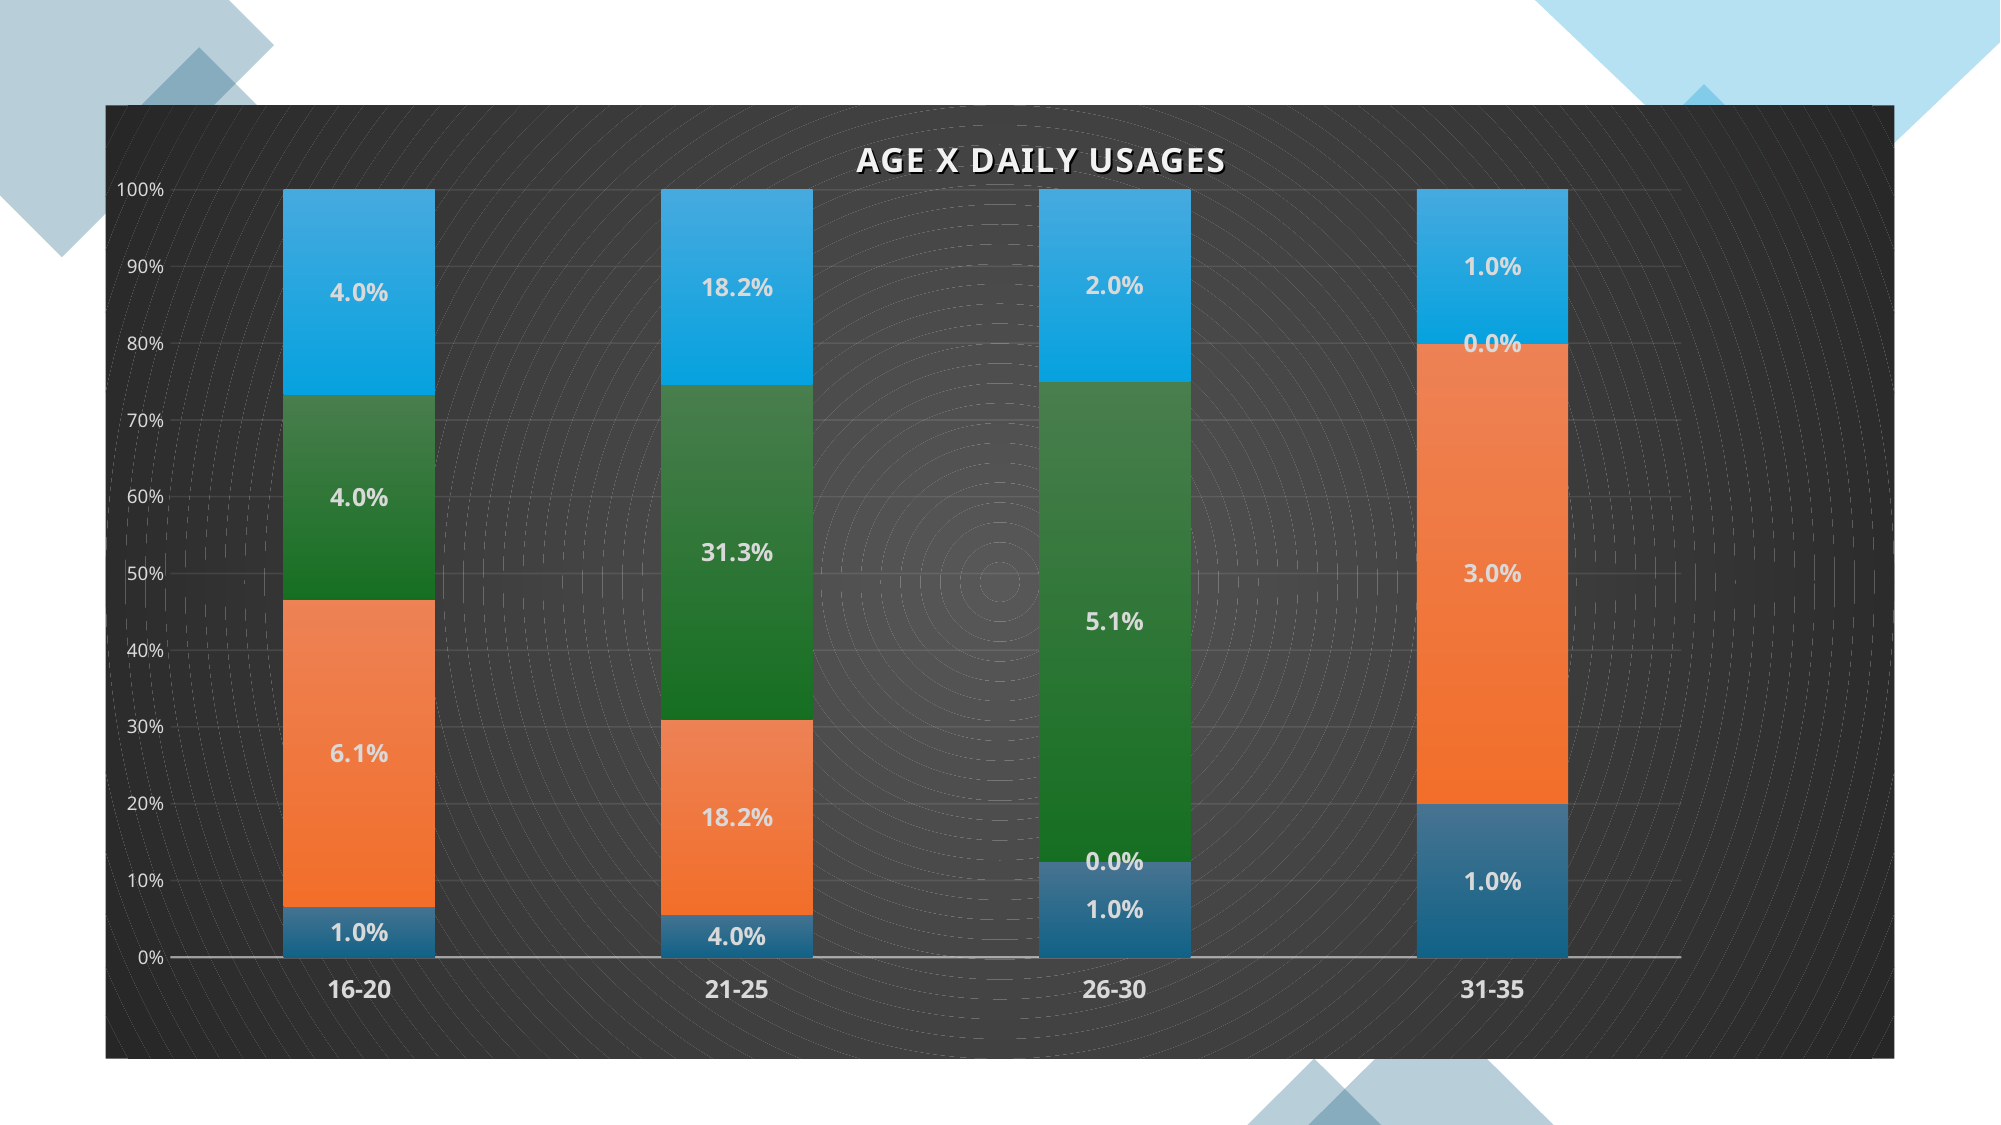

### Chart: AGE X DAILY USAGES
| Category | < 2 hours | 2-4 hours | 4-6 hours | > 6 hours |
|---|---|---|---|---|
| 16-20 | 0.0101010101010101 | 0.0606060606060606 | 0.0404040404040404 | 0.0404040404040404 |
| 21-25 | 0.0404040404040404 | 0.181818181818182 | 0.313131313131313 | 0.181818181818182 |
| 26-30 | 0.0101010101010101 | 0.0 | 0.0505050505050505 | 0.0202020202020202 |
| 31-35 | 0.0101010101010101 | 0.0303030303030303 | 0.0 | 0.0101010101010101 |